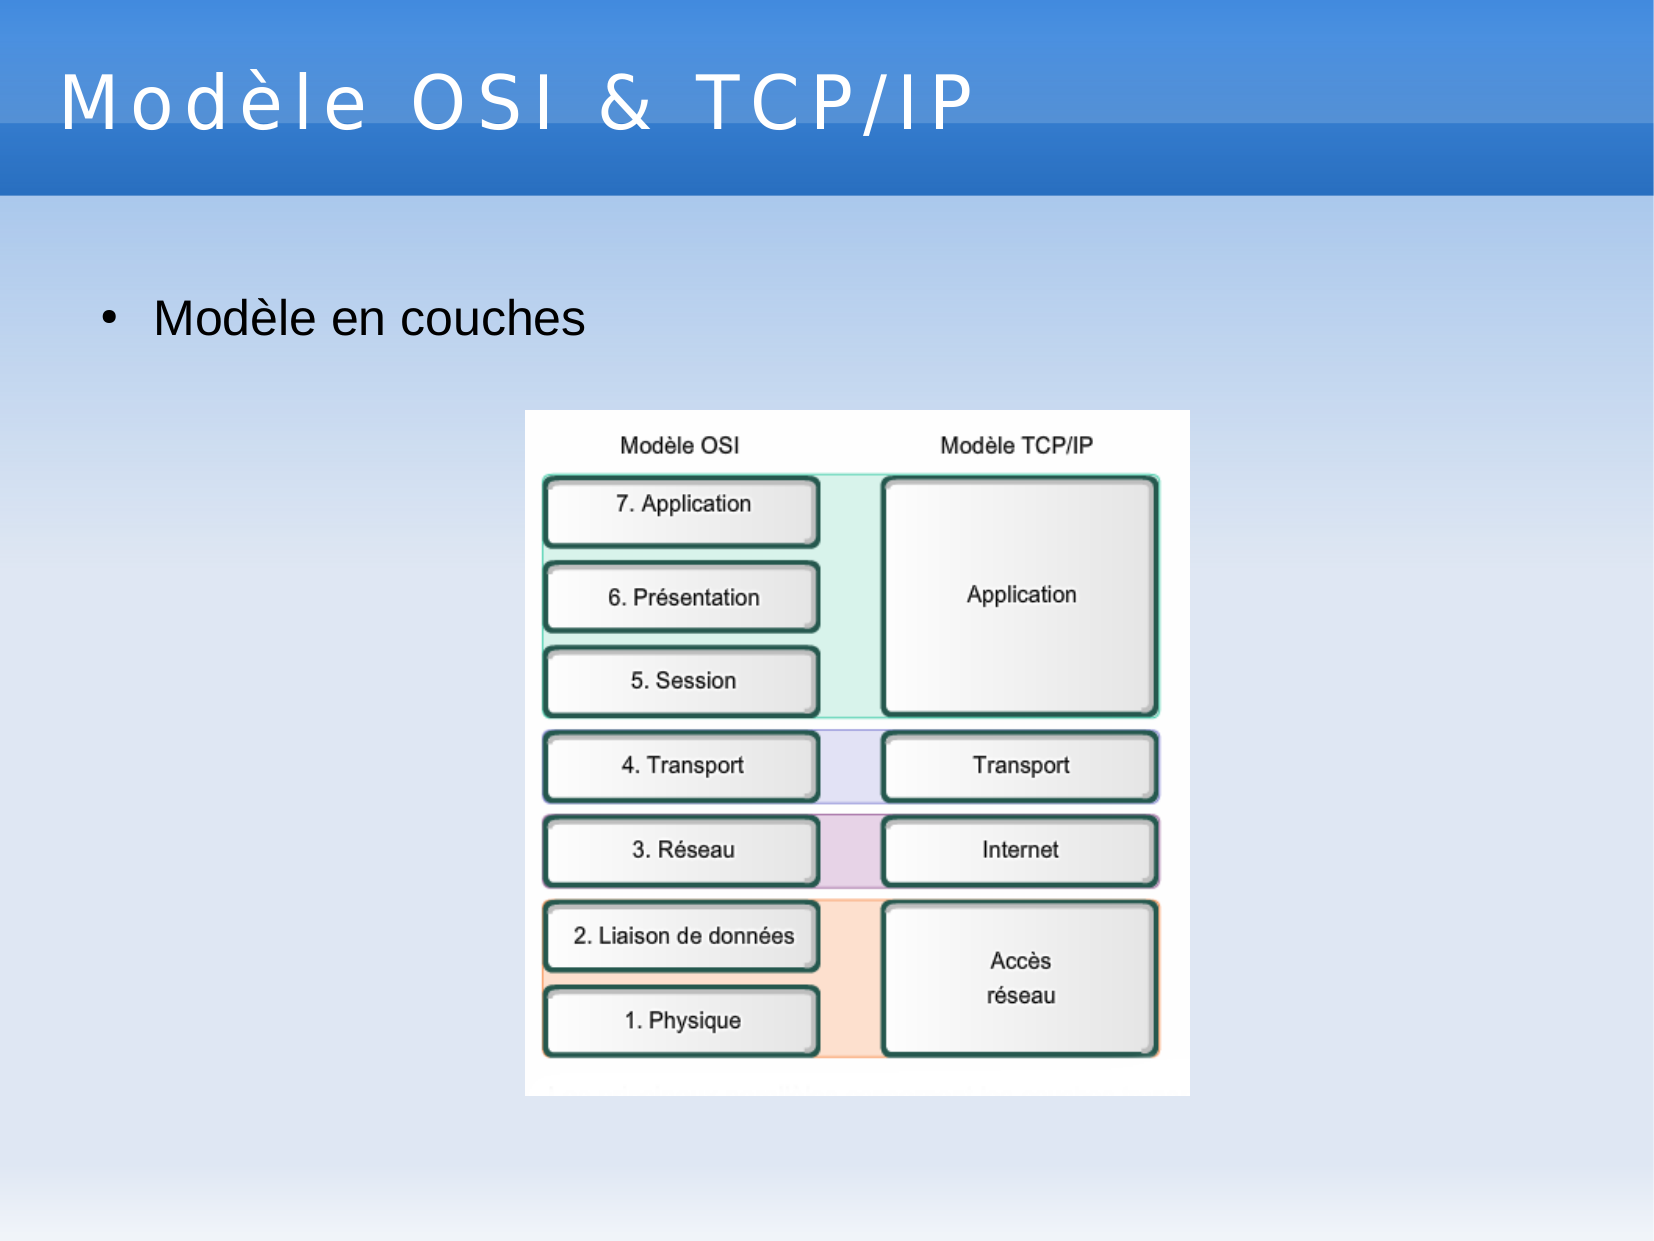

# Modèle OSI & TCP/IP
Modèle en couches